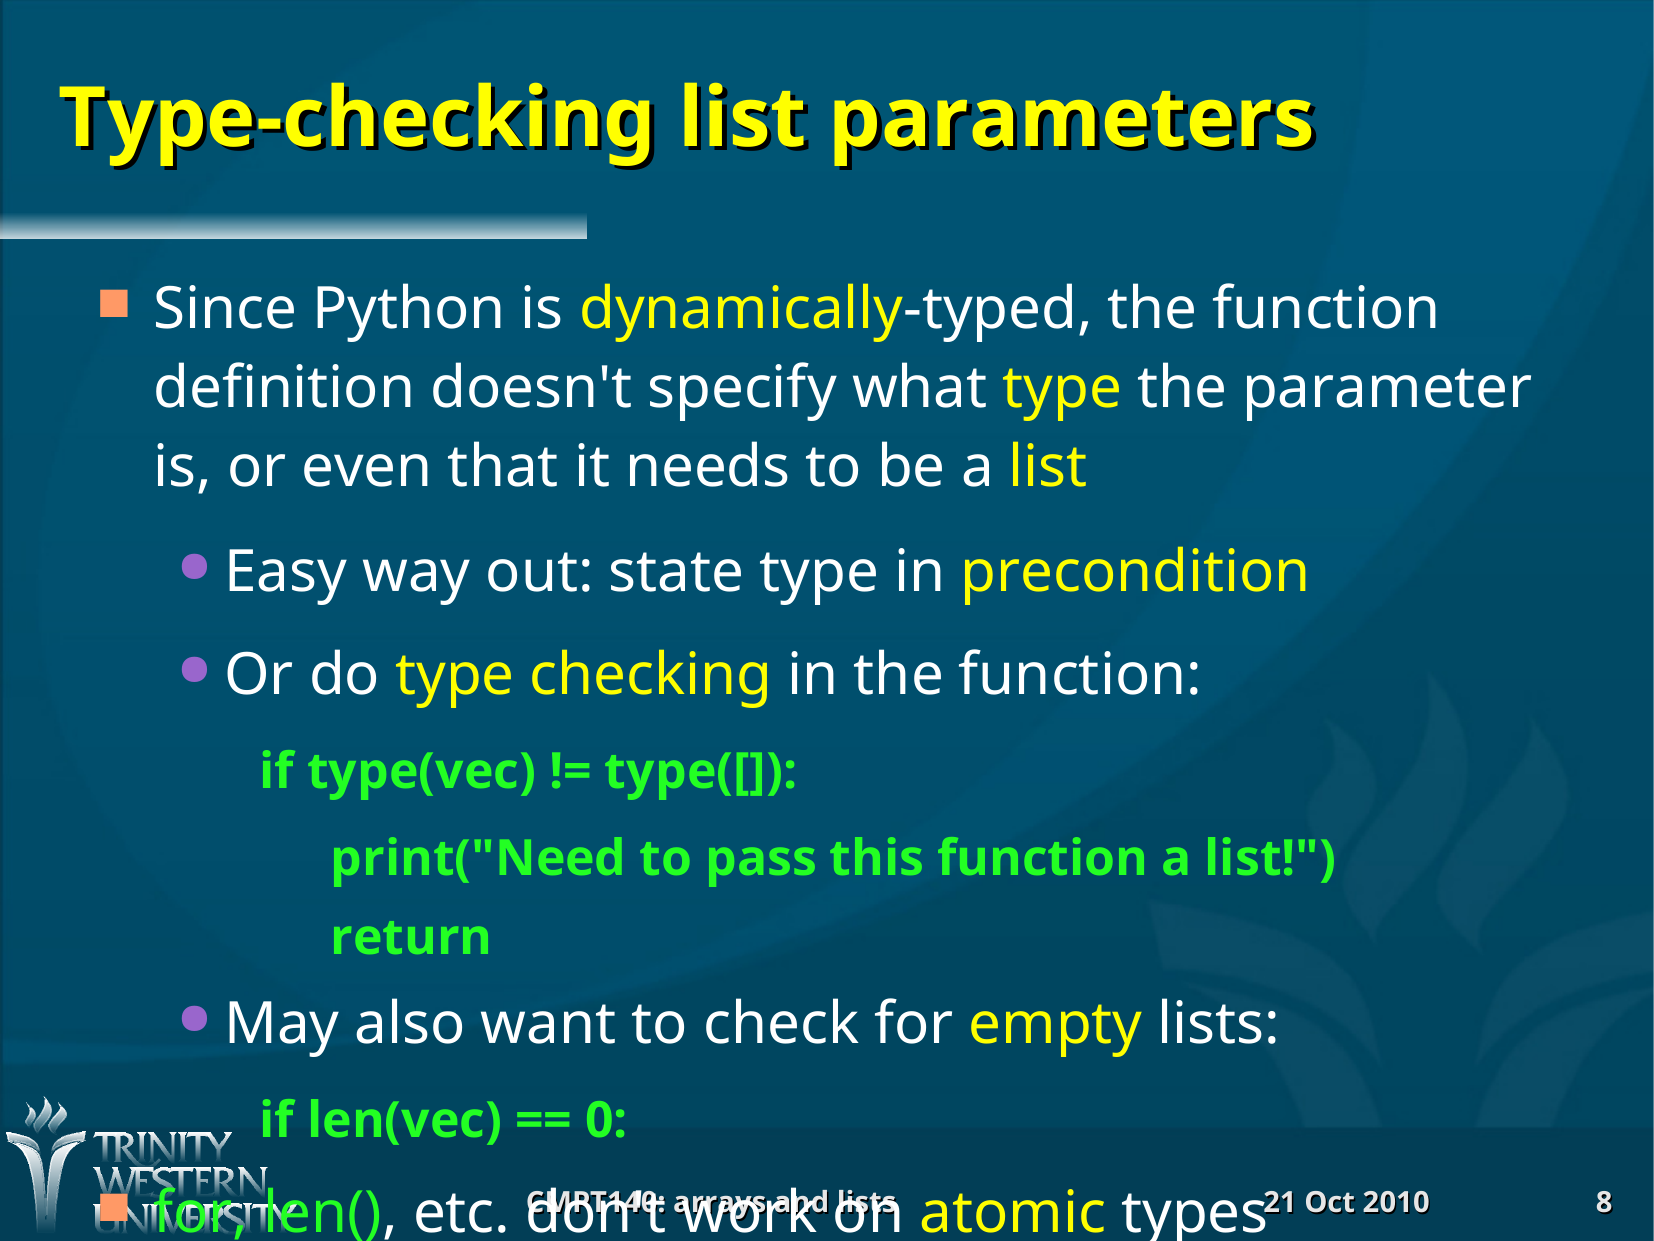

# Type-checking list parameters
Since Python is dynamically-typed, the function definition doesn't specify what type the parameter is, or even that it needs to be a list
Easy way out: state type in precondition
Or do type checking in the function:
if type(vec) != type([]):
print("Need to pass this function a list!")
return
May also want to check for empty lists:
if len(vec) == 0:
for, len(), etc. don't work on atomic types
CMPT140: arrays and lists
21 Oct 2010
8